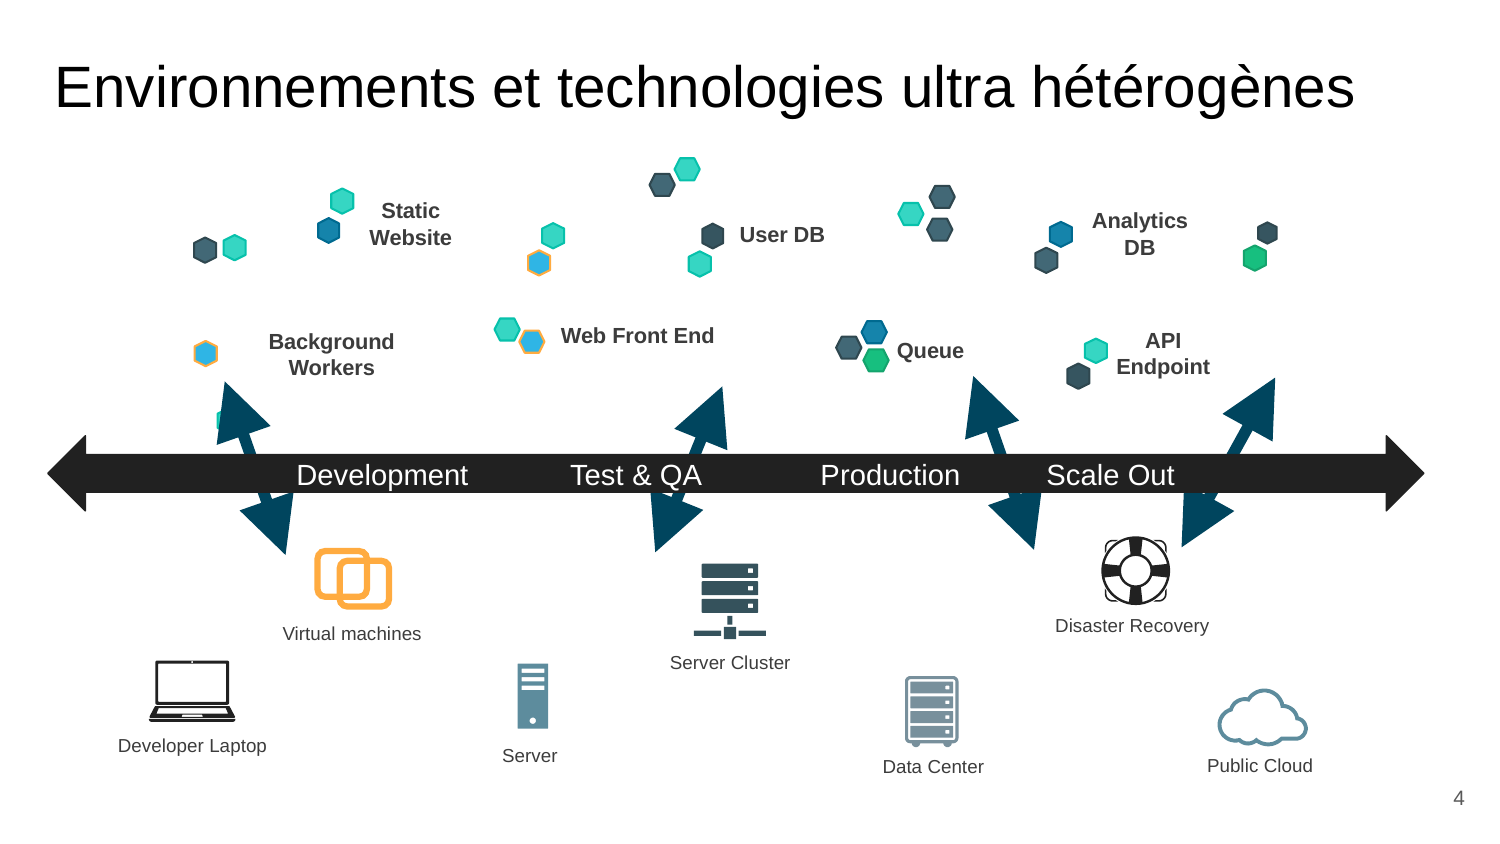

# Environnements et technologies ultra hétérogènes
Static Website
Analytics DB
User DB
Web Front End
API Endpoint
Background Workers
Queue
Development 	 Test & QA 	 Production		Scale Out
Disaster Recovery
Virtual machines
Server Cluster
Developer Laptop
Server
Public Cloud
Data Center